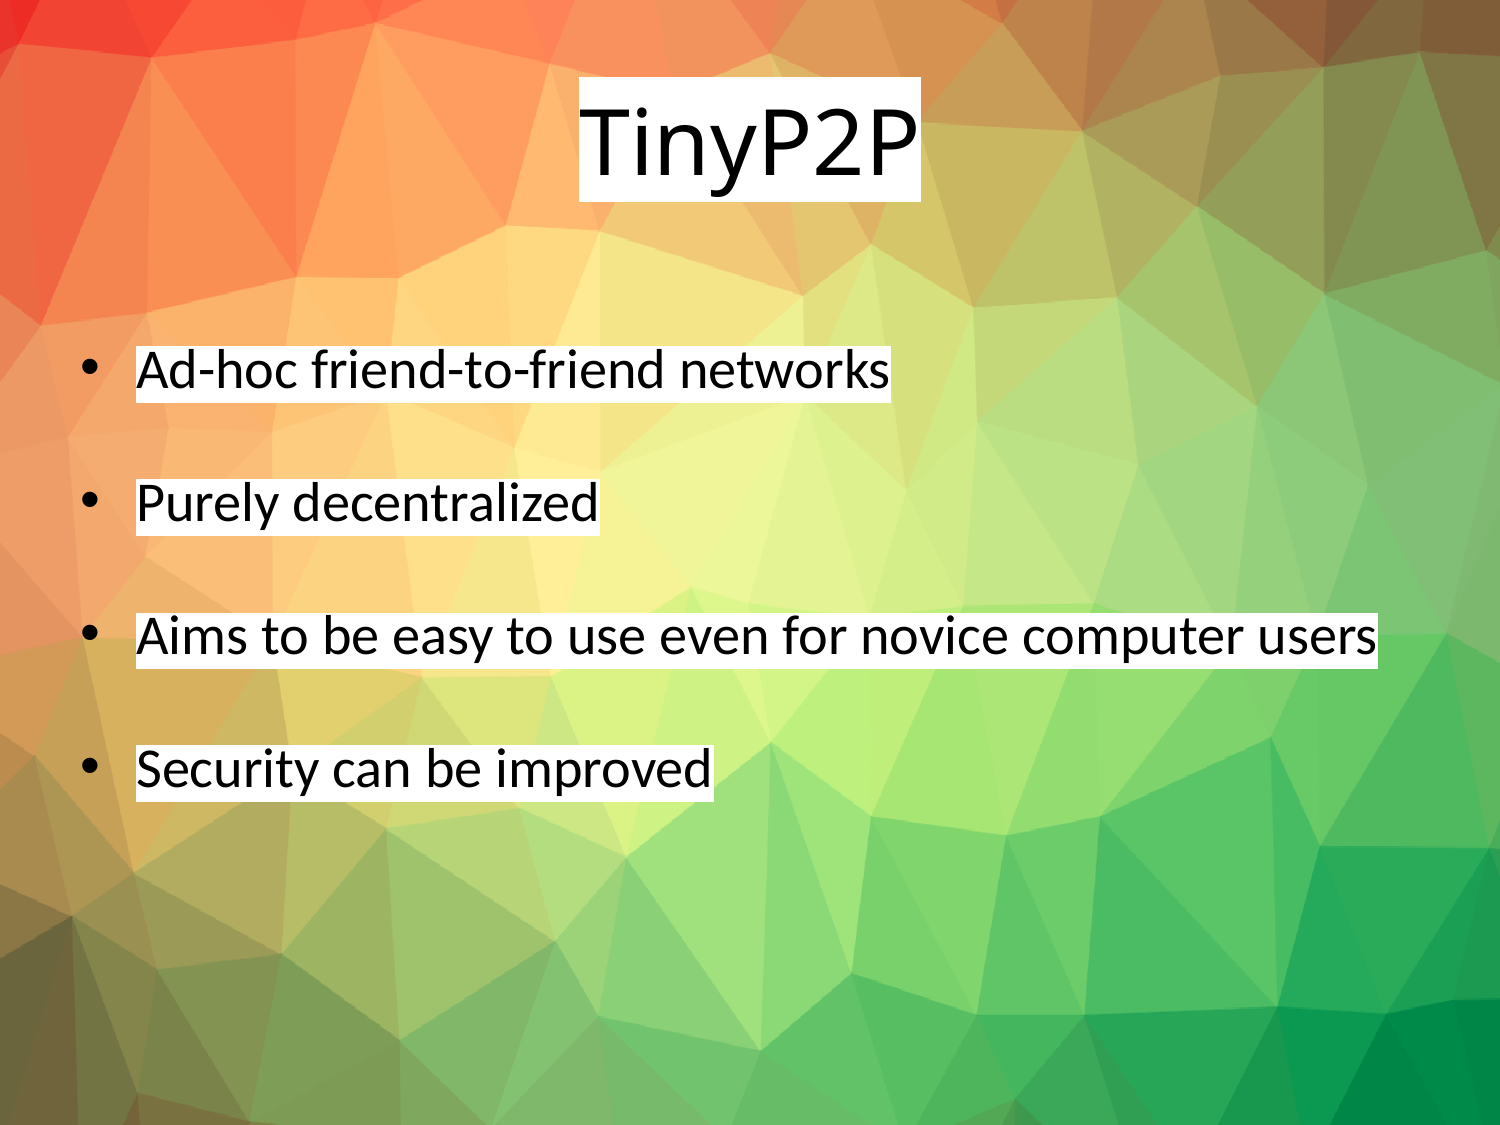

# TinyP2P
Ad-hoc friend-to-friend networks
Purely decentralized
Aims to be easy to use even for novice computer users
Security can be improved